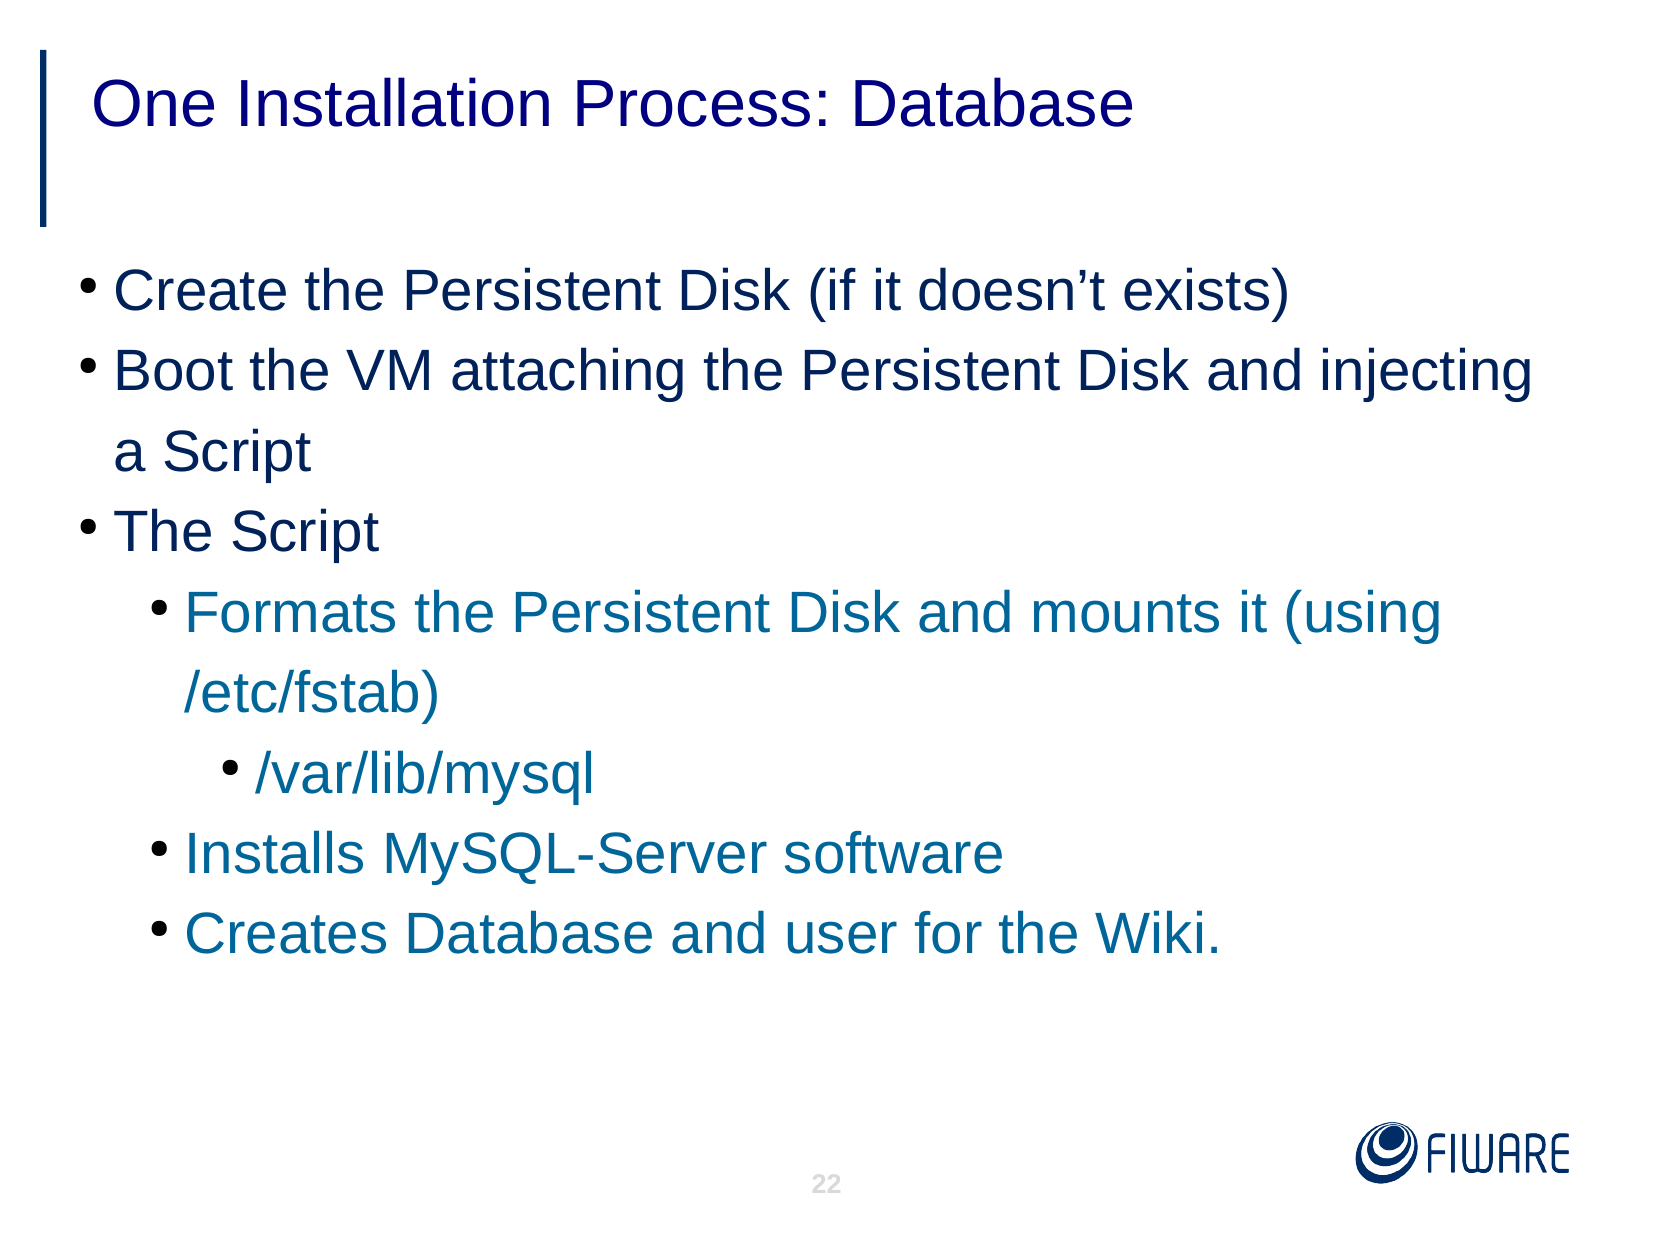

# One Installation Process: Database
Create the Persistent Disk (if it doesn’t exists)
Boot the VM attaching the Persistent Disk and injecting a Script
The Script
Formats the Persistent Disk and mounts it (using /etc/fstab)
/var/lib/mysql
Installs MySQL-Server software
Creates Database and user for the Wiki.